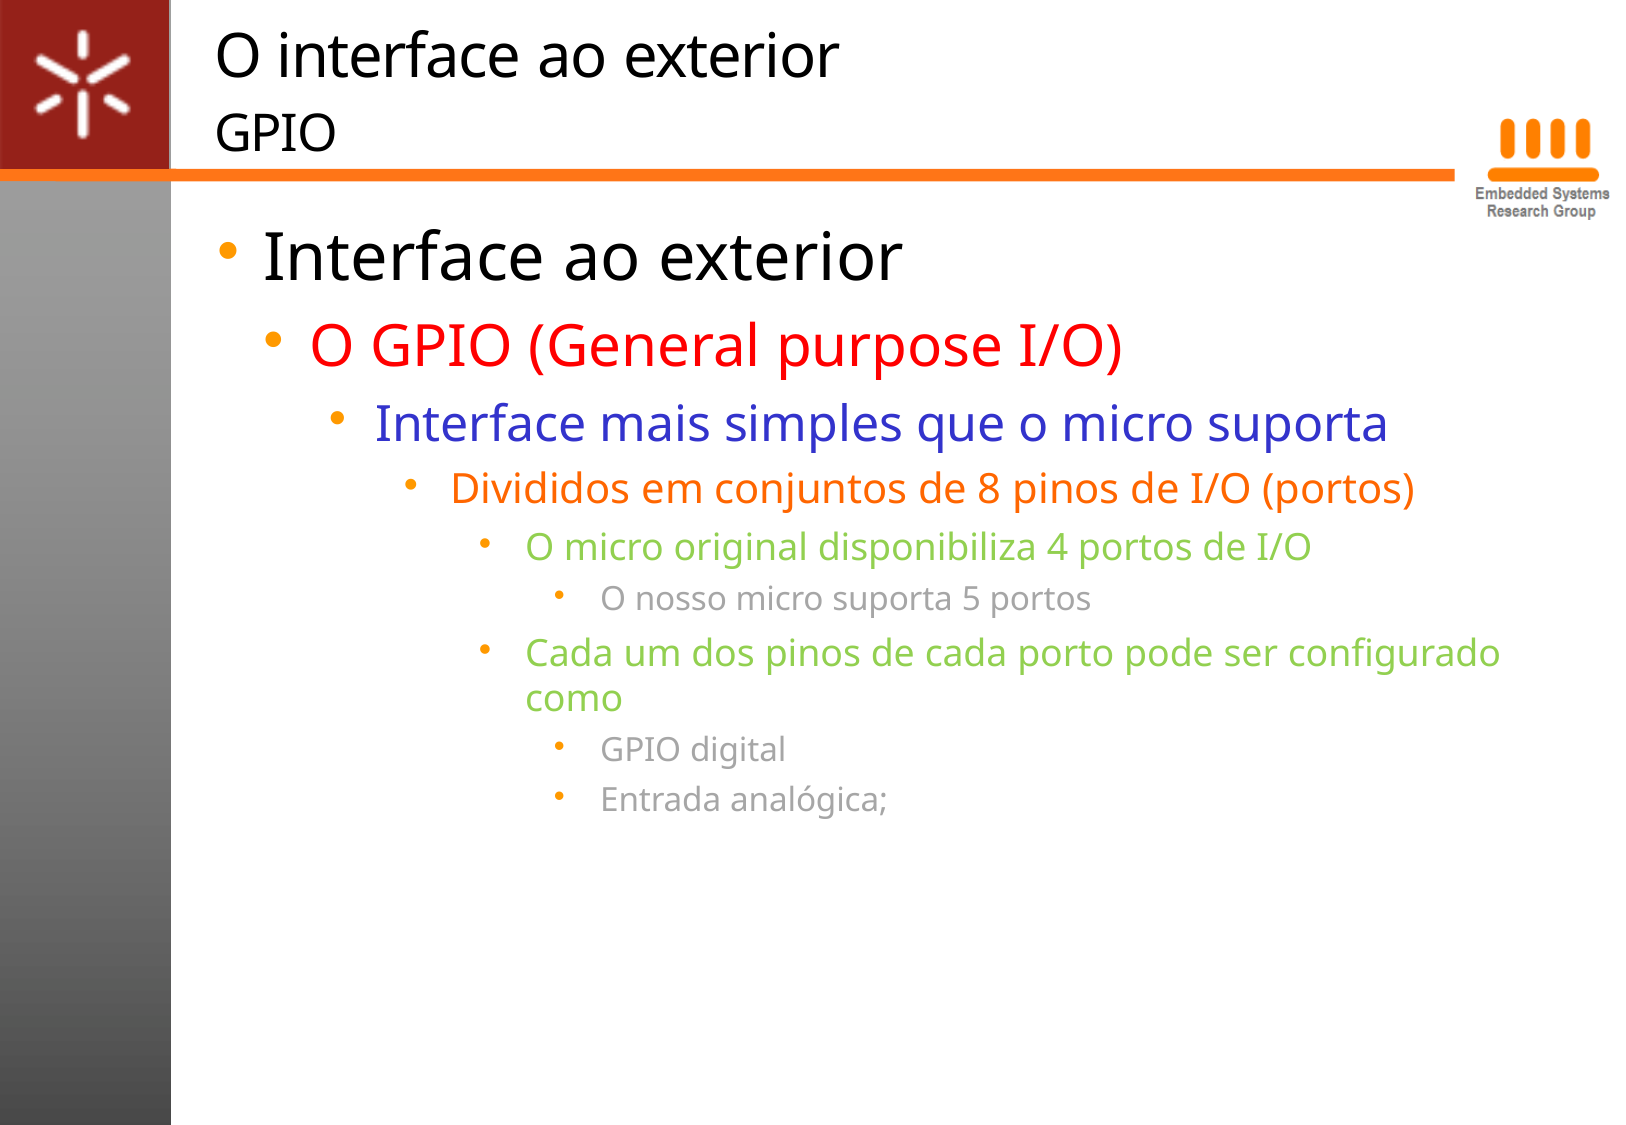

# O interface ao exterior GPIO
Interface ao exterior
O GPIO (General purpose I/O)
Interface mais simples que o micro suporta
Divididos em conjuntos de 8 pinos de I/O (portos)
O micro original disponibiliza 4 portos de I/O
O nosso micro suporta 5 portos
Cada um dos pinos de cada porto pode ser configurado como
GPIO digital
Entrada analógica;